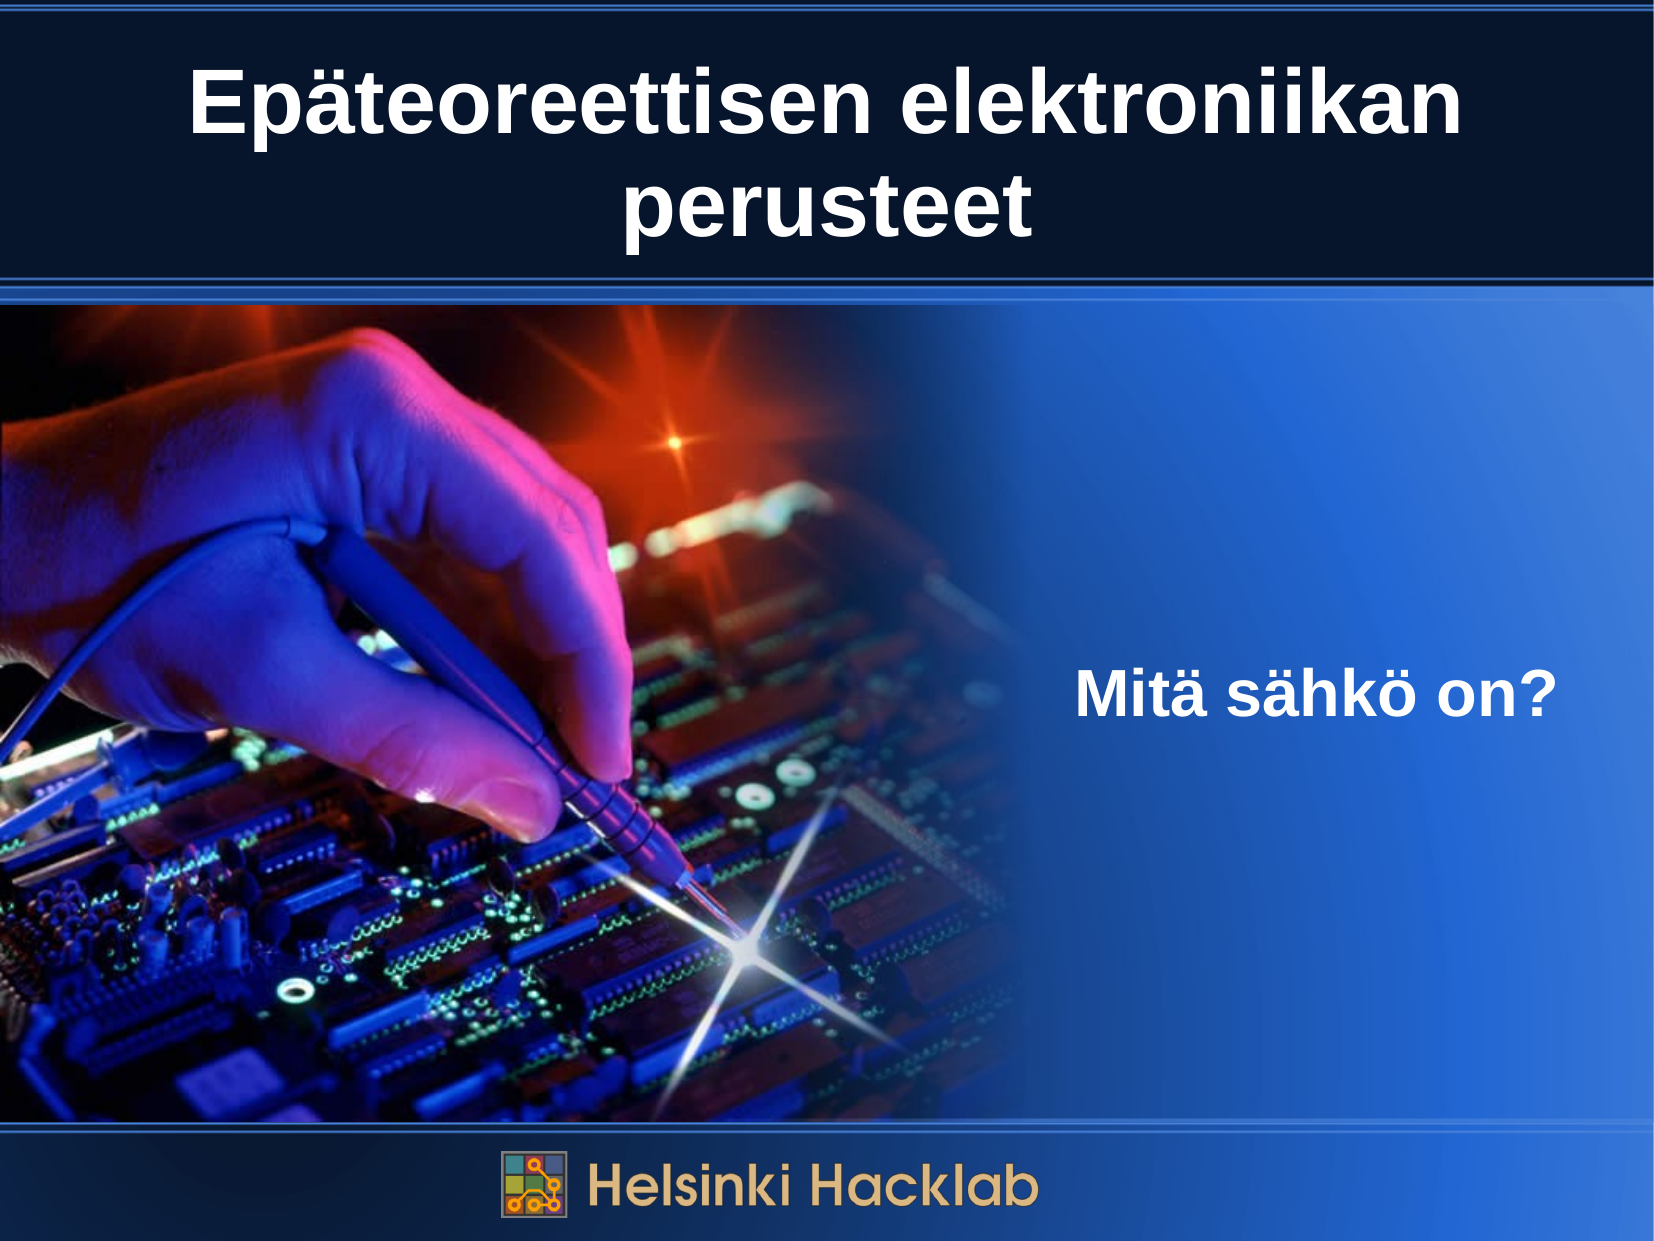

# Epäteoreettisen elektroniikan perusteet
Mitä sähkö on?